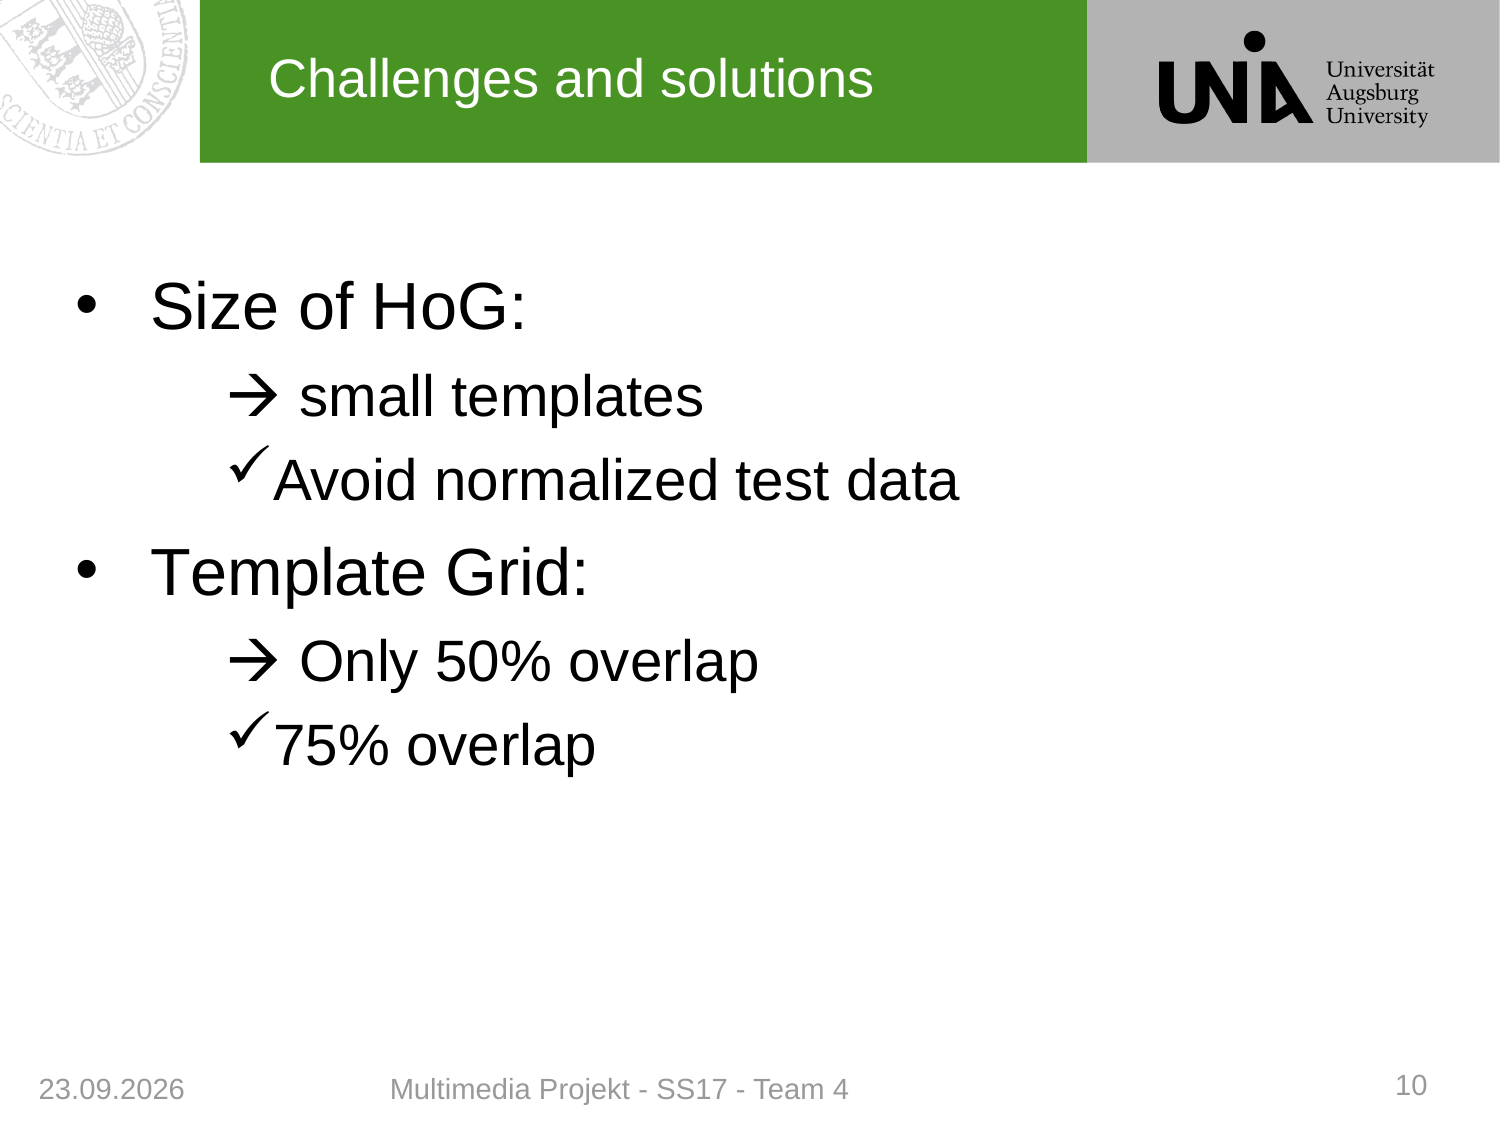

# Challenges and solutions
Size of HoG:
 small templates
Avoid normalized test data
Template Grid:
 Only 50% overlap
75% overlap
Multimedia Projekt - SS17 - Team 4